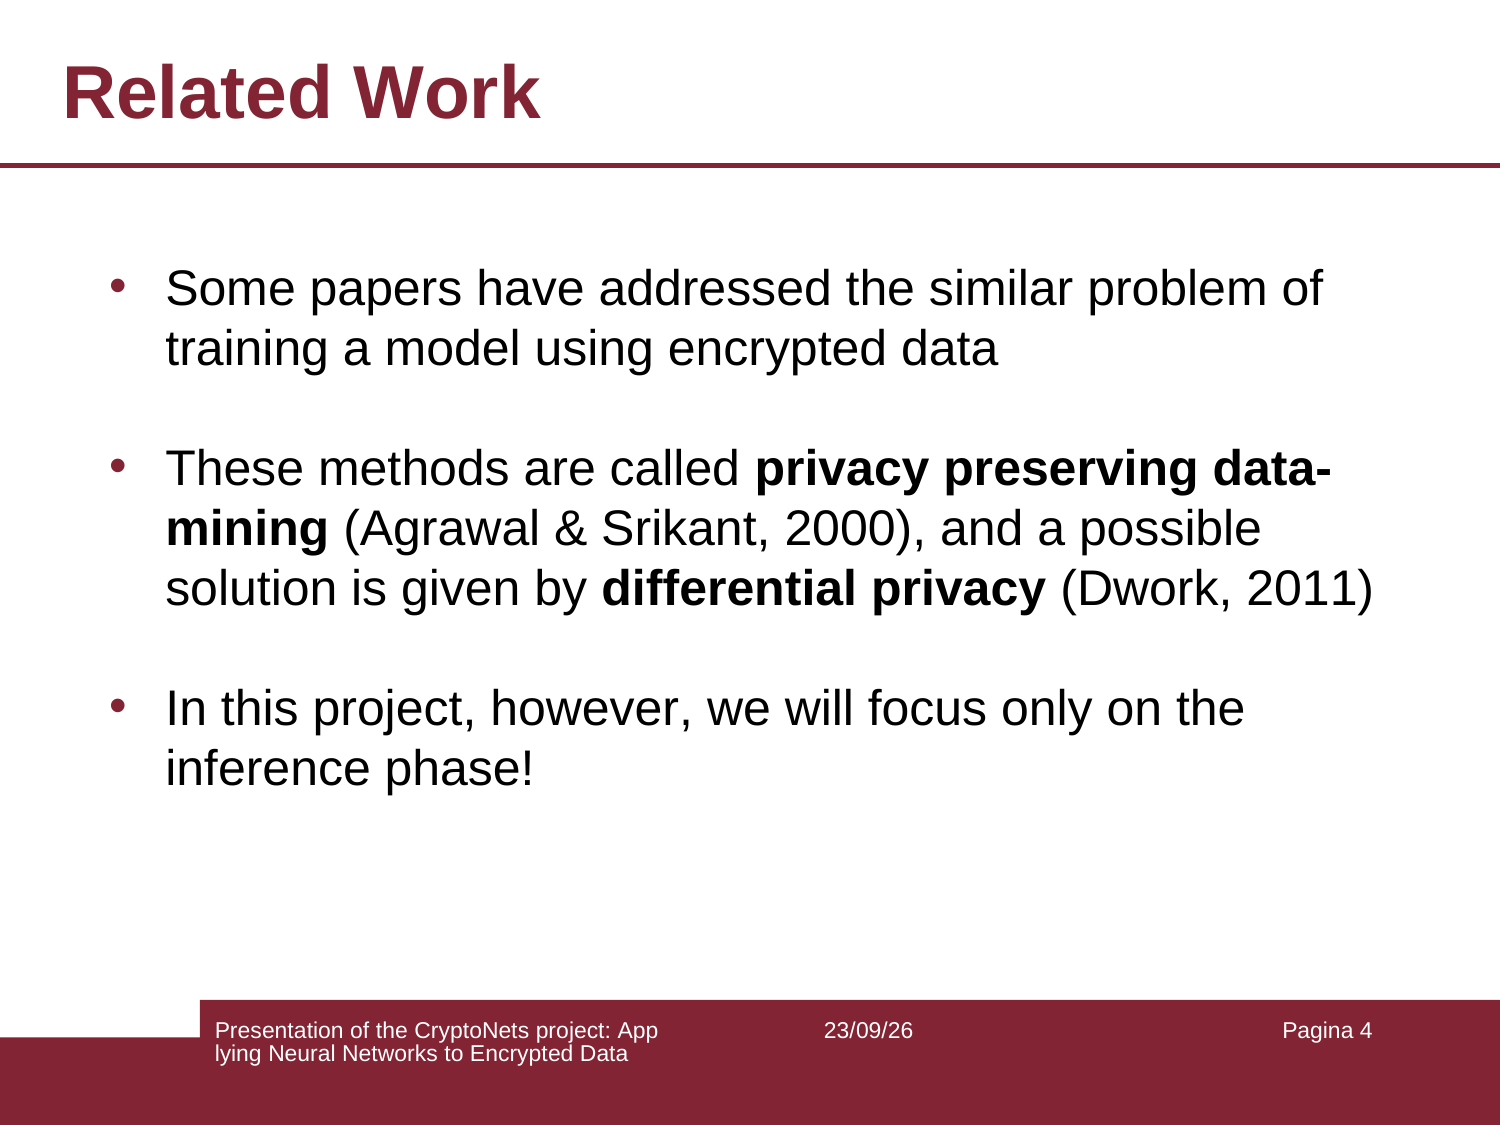

# Related Work
Some papers have addressed the similar problem of training a model using encrypted data
These methods are called privacy preserving data-mining (Agrawal & Srikant, 2000), and a possible solution is given by differential privacy (Dwork, 2011)
In this project, however, we will focus only on the inference phase!
Presentation of the CryptoNets project: Applying Neural Networks to Encrypted Data
3/10/19
4